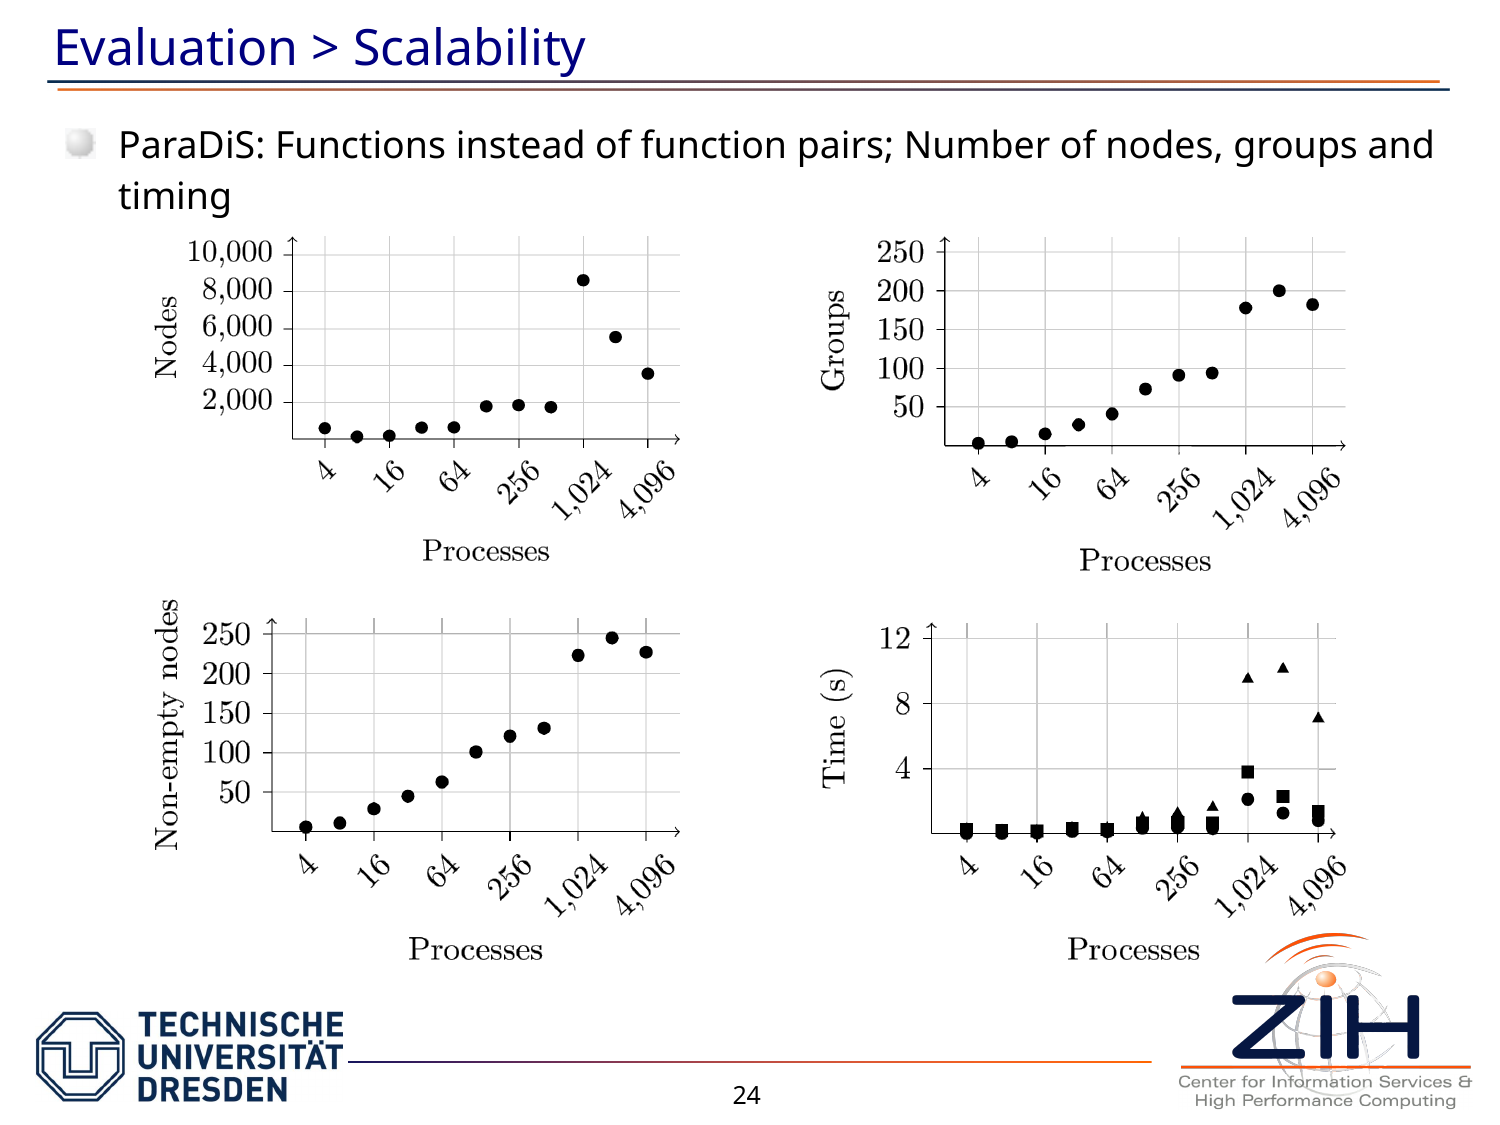

# Evaluation > Scalability
ParaDiS: Functions instead of function pairs; Number of nodes, groups and timing
24